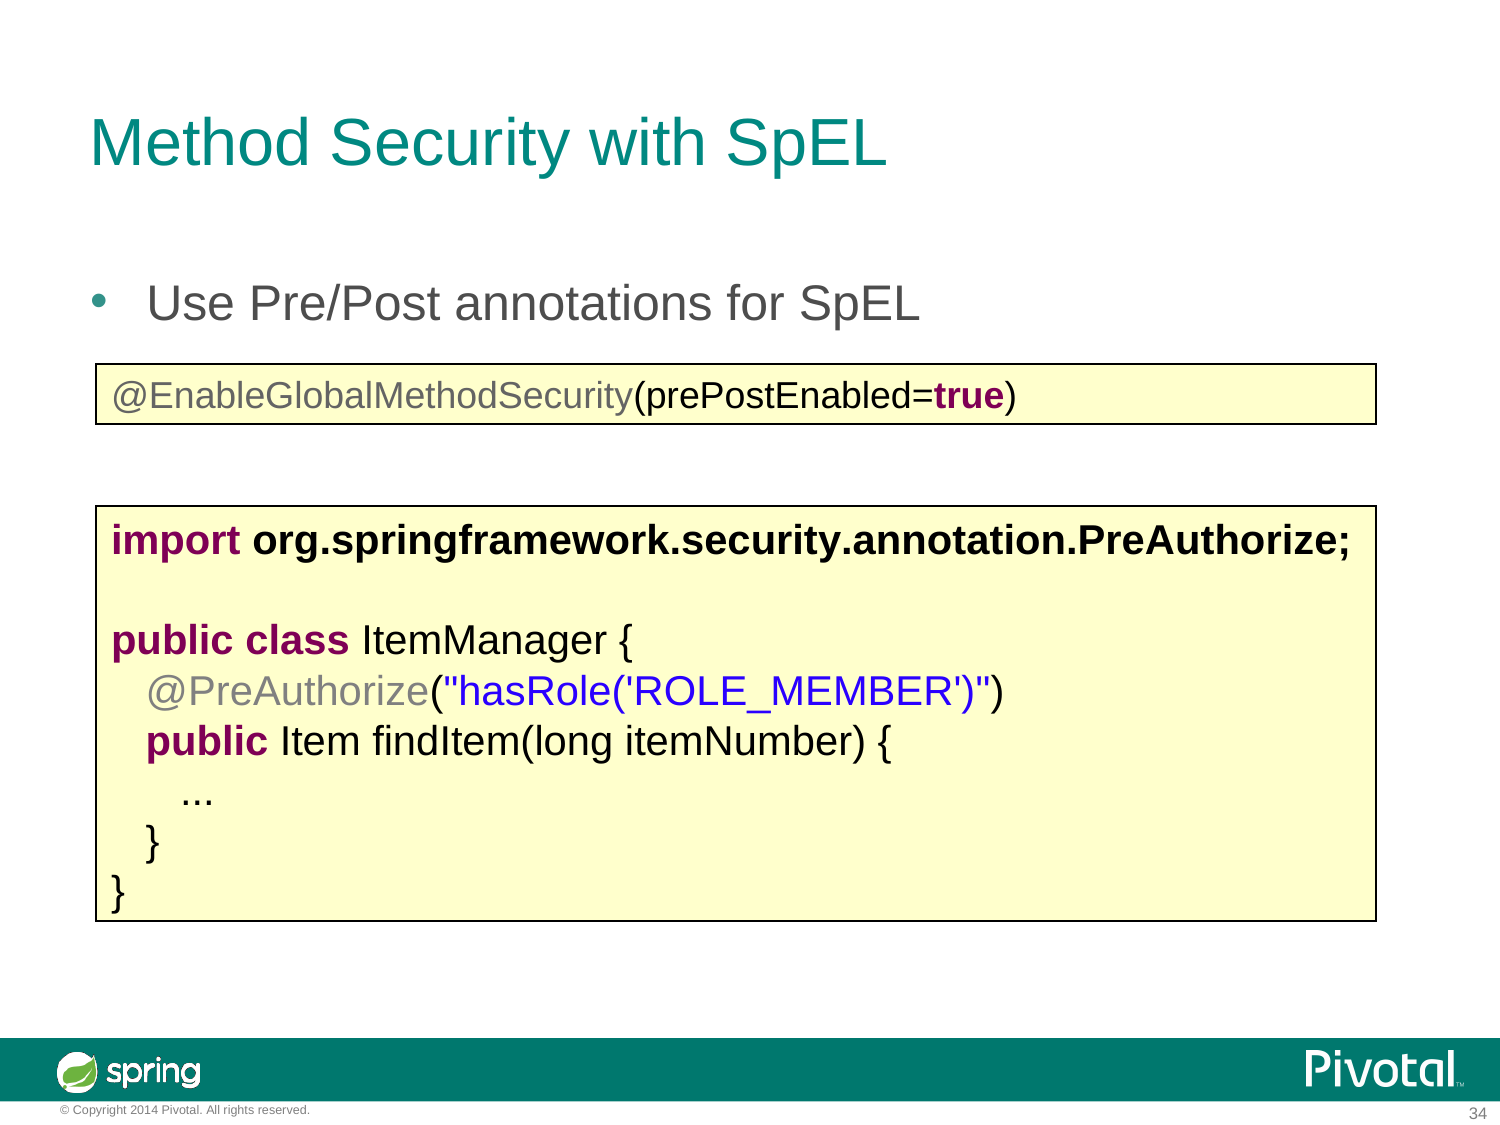

# Method Security with SpEL
Use Pre/Post annotations for SpEL
@EnableGlobalMethodSecurity(prePostEnabled=true)
import org.springframework.security.annotation.PreAuthorize;
public class ItemManager {
 @PreAuthorize("hasRole('ROLE_MEMBER')")
 public Item findItem(long itemNumber) {
 ...
 }
}